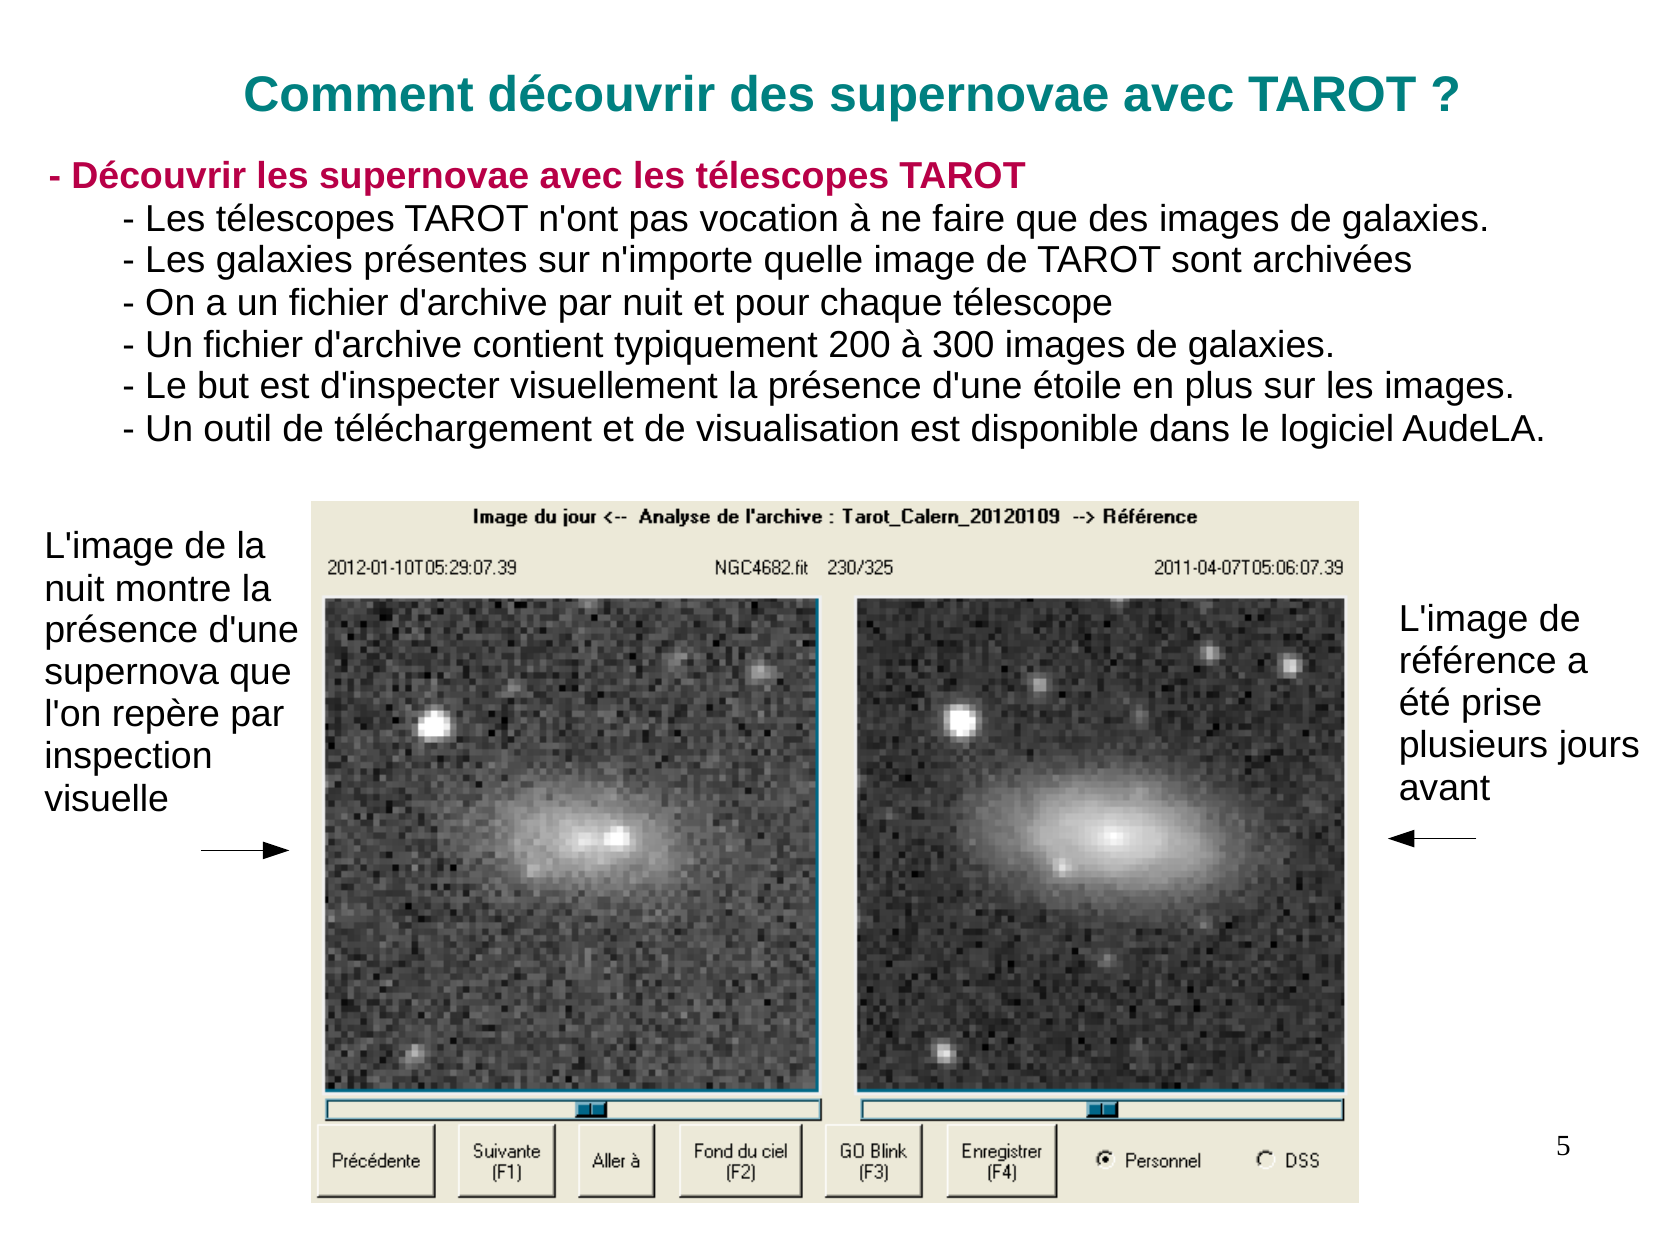

Comment découvrir des supernovae avec TAROT ?
- Découvrir les supernovae avec les télescopes TAROT
	- Les télescopes TAROT n'ont pas vocation à ne faire que des images de galaxies.
	- Les galaxies présentes sur n'importe quelle image de TAROT sont archivées
	- On a un fichier d'archive par nuit et pour chaque télescope
	- Un fichier d'archive contient typiquement 200 à 300 images de galaxies.
	- Le but est d'inspecter visuellement la présence d'une étoile en plus sur les images.
	- Un outil de téléchargement et de visualisation est disponible dans le logiciel AudeLA.
L'image de la
nuit montre la
présence d'une
supernova que
l'on repère par
inspection
visuelle
L'image de
référence a
été prise
plusieurs jours
avant
Découvrir des supernovae avec TAROT
5